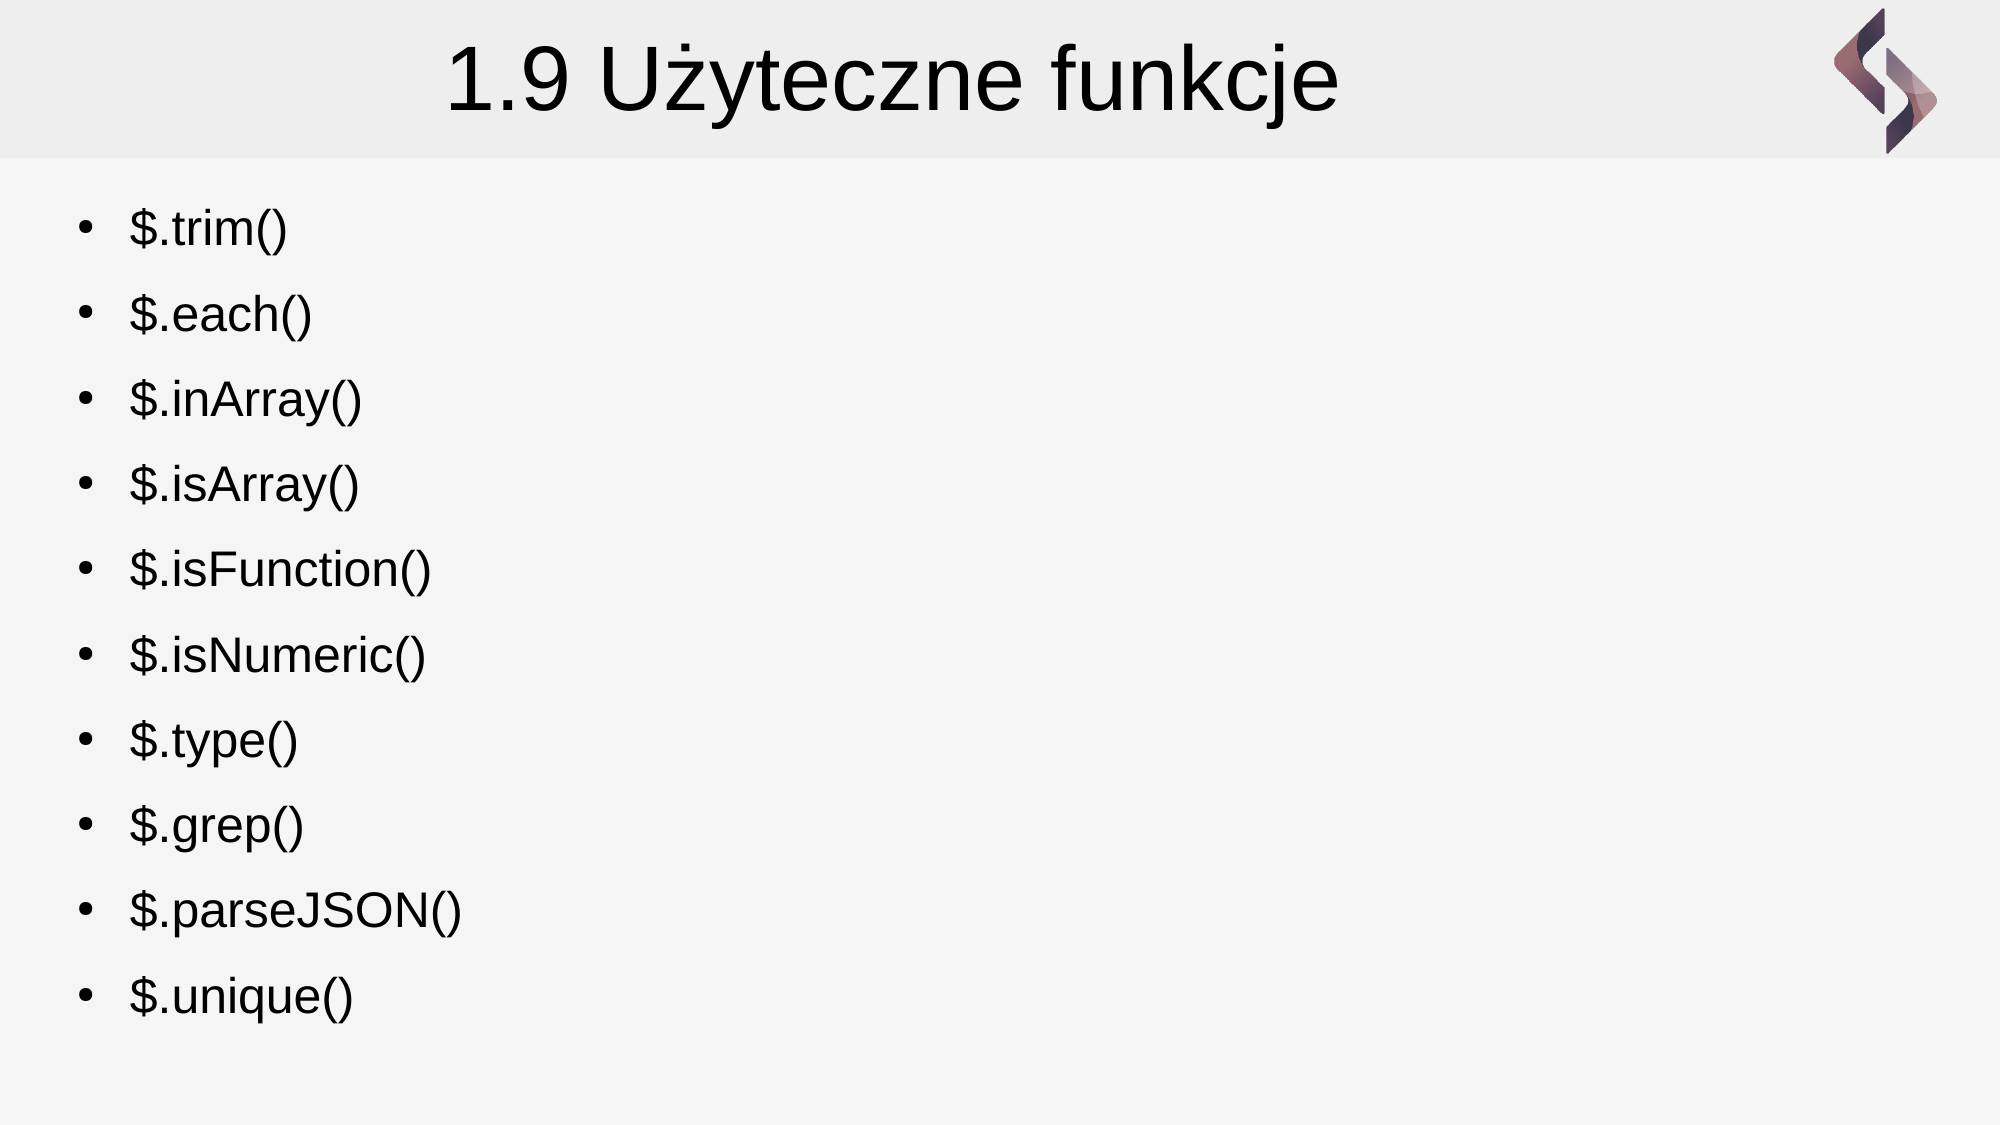

# 1.9 Użyteczne funkcje
$.trim()
$.each()
$.inArray()
$.isArray()
$.isFunction()
$.isNumeric()
$.type()
$.grep()
$.parseJSON()
$.unique()